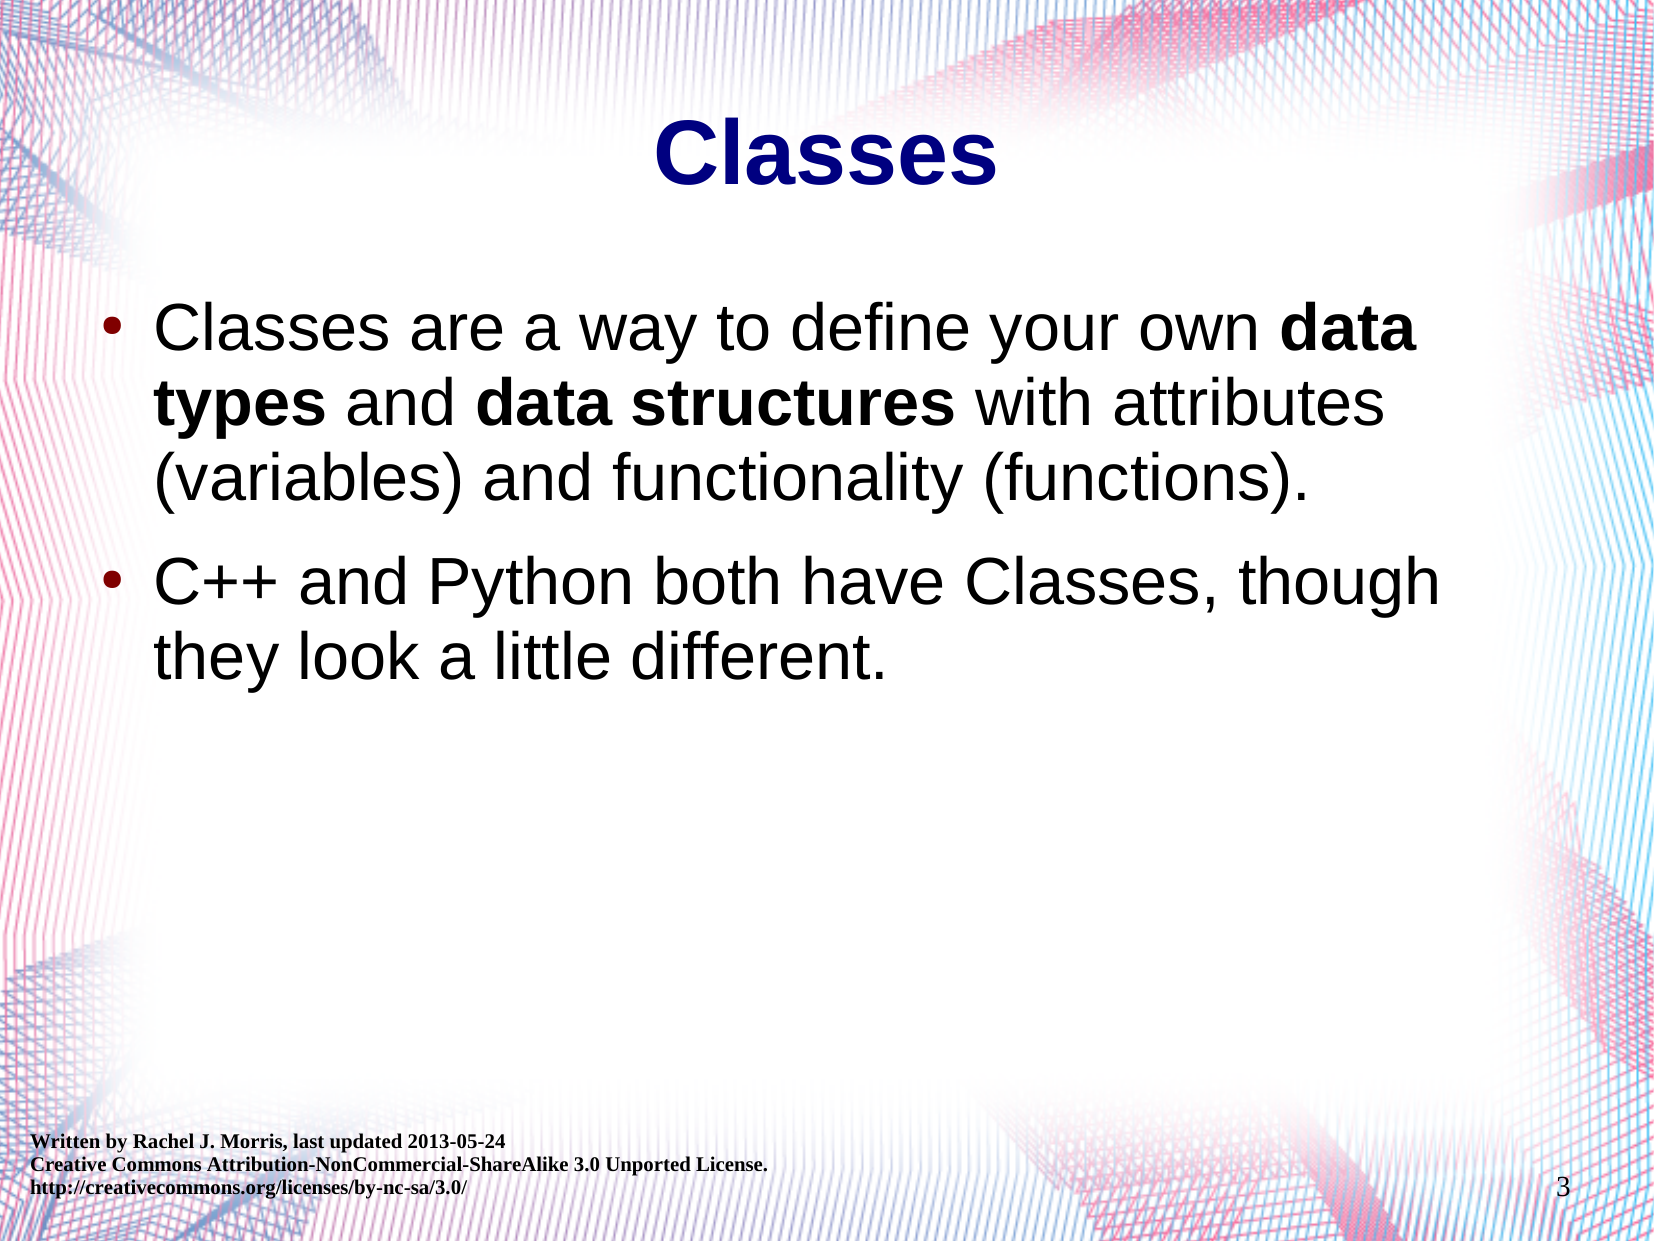

# Classes
Classes are a way to define your own data types and data structures with attributes (variables) and functionality (functions).
C++ and Python both have Classes, though they look a little different.
3